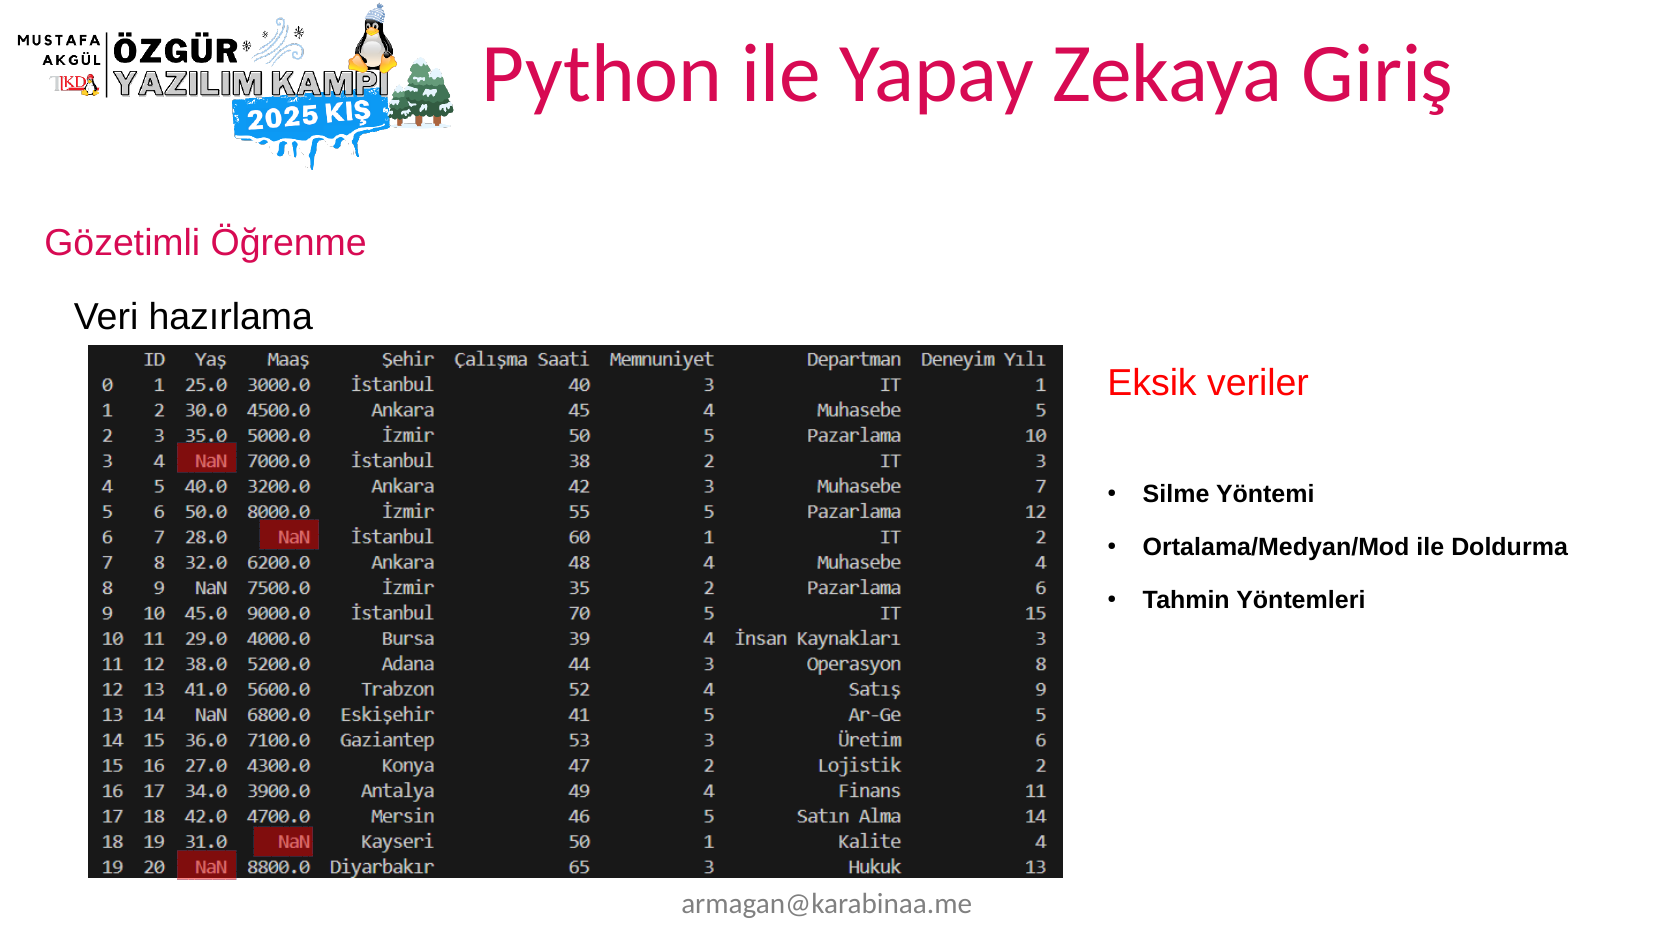

Python ile Yapay Zekaya Giriş
Gözetimli Öğrenme
Veri hazırlama
Eksik veriler
Silme Yöntemi
Ortalama/Medyan/Mod ile Doldurma
Tahmin Yöntemleri
armagan@karabinaa.me